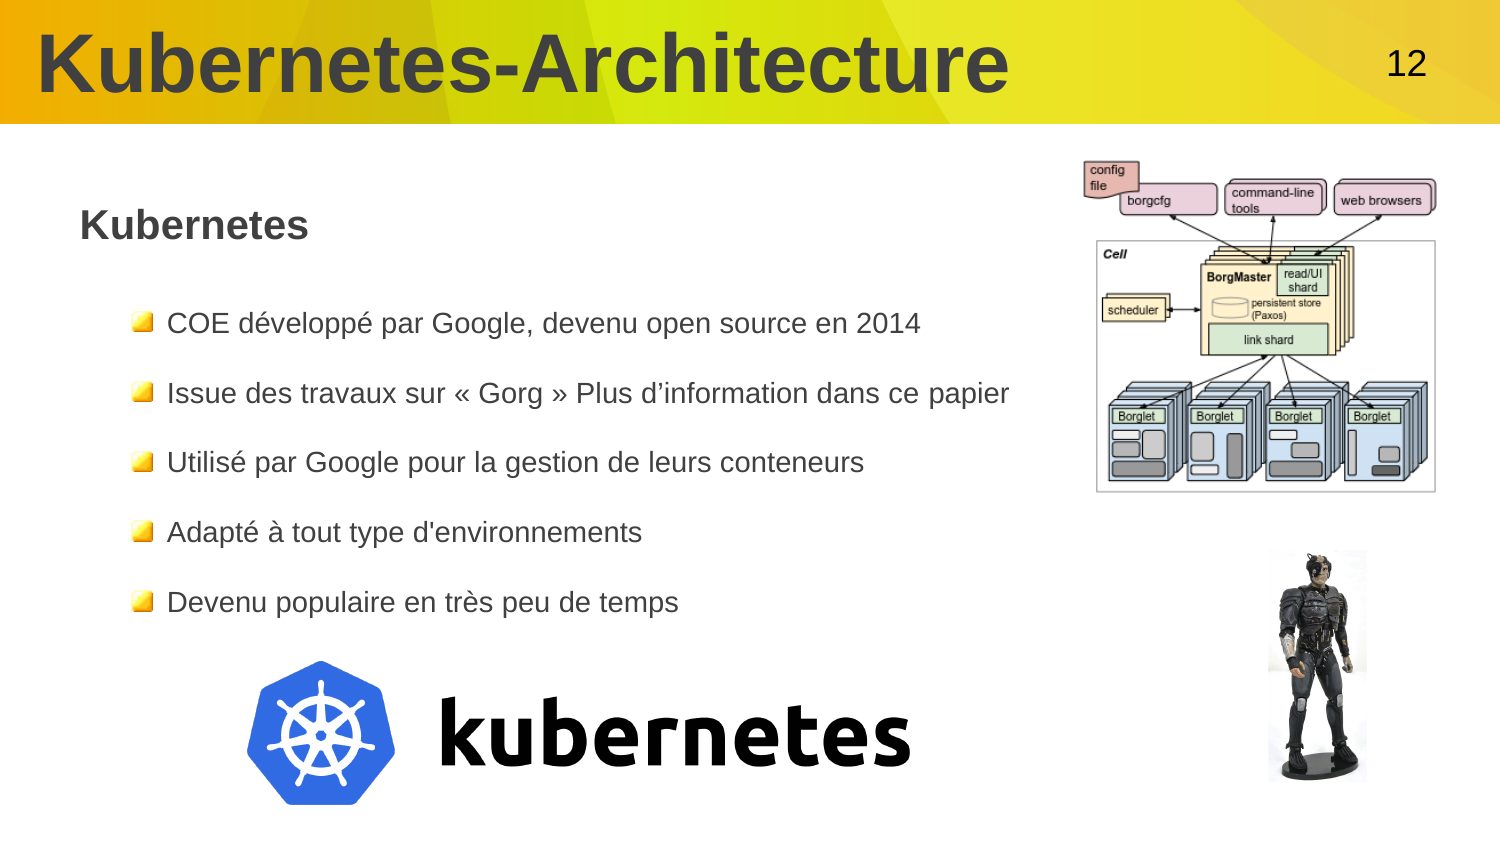

Kubernetes-Architecture
Kubernetes
COE développé par Google, devenu open source en 2014
Issue des travaux sur « Gorg » Plus d’information dans ce papier
Utilisé par Google pour la gestion de leurs conteneurs
Adapté à tout type d'environnements
Devenu populaire en très peu de temps